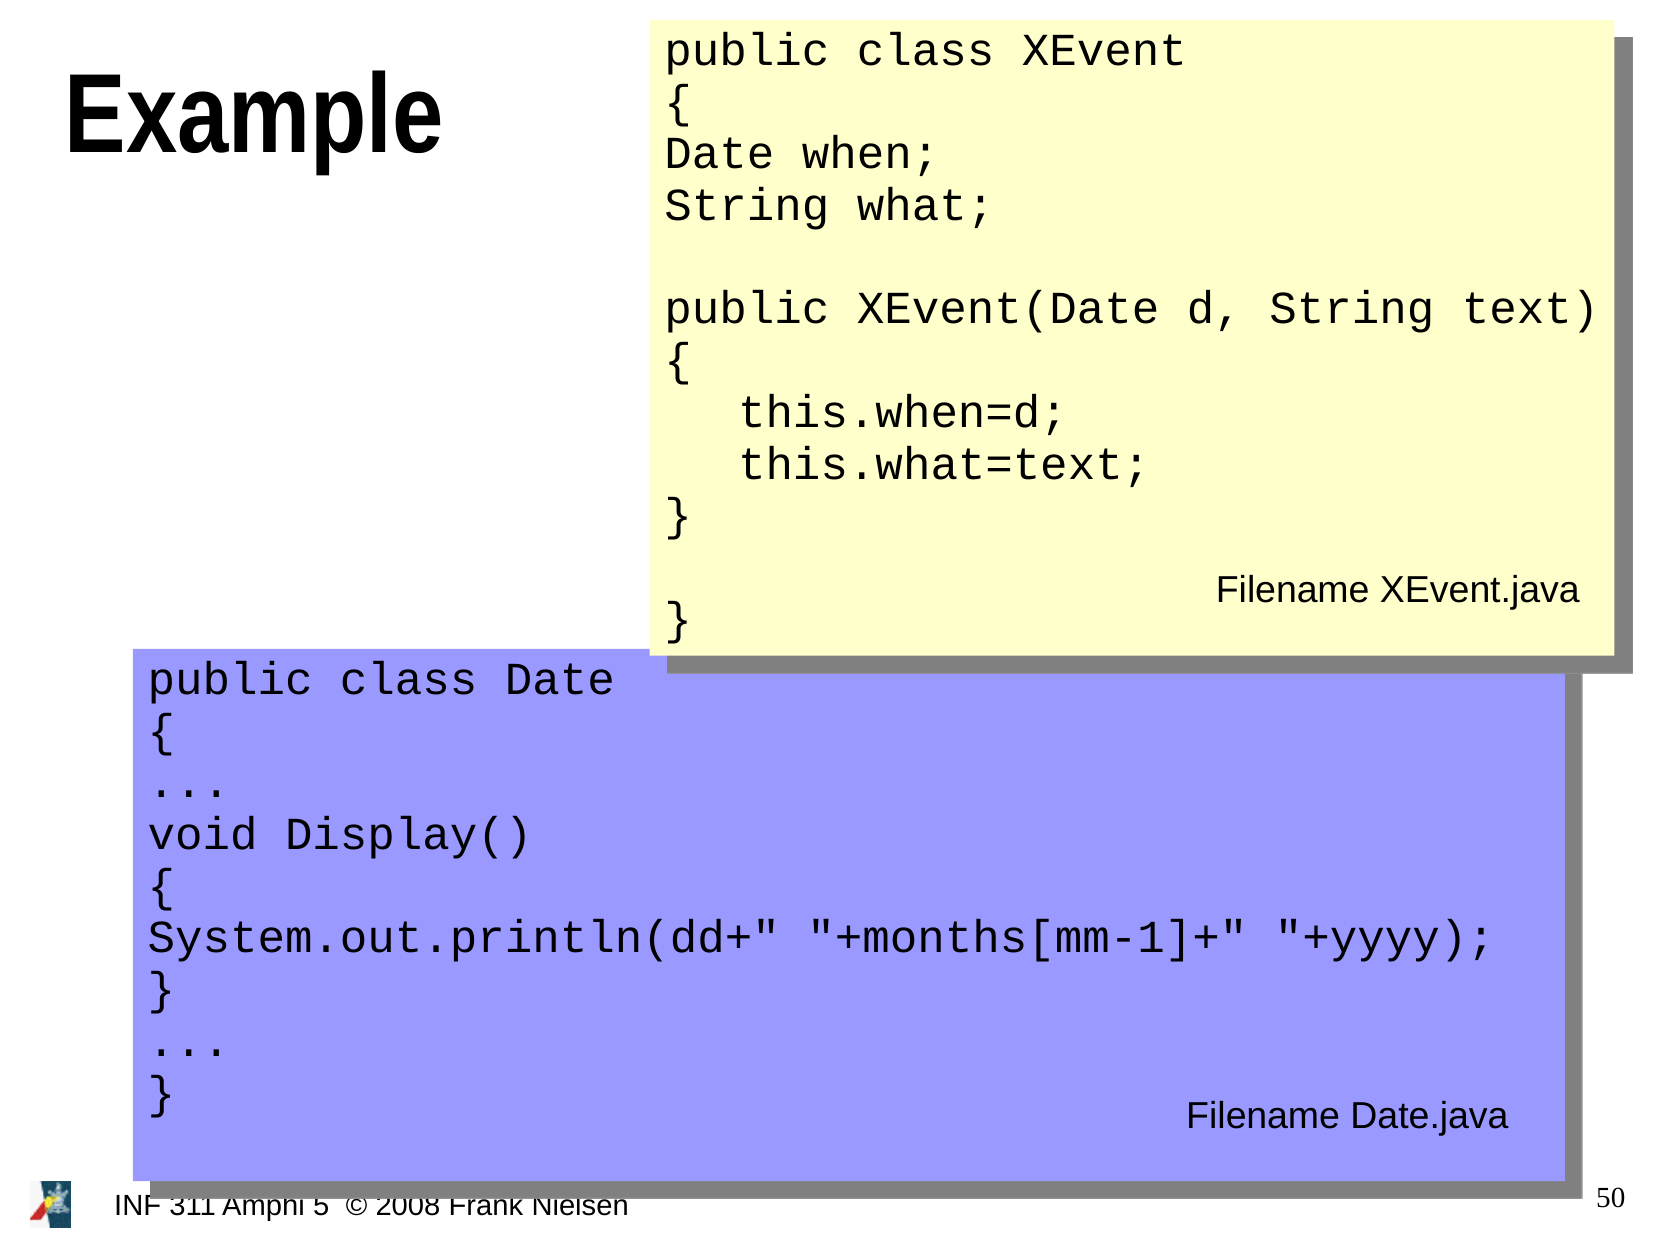

public class XEvent
{
Date when;
String what;
public XEvent(Date d, String text)
{
	this.when=d;
	this.what=text;
}
}
Example
Filename XEvent.java
public class Date
{
...
void Display()
{
System.out.println(dd+" "+months[mm-1]+" "+yyyy);
}
...
}
Filename Date.java